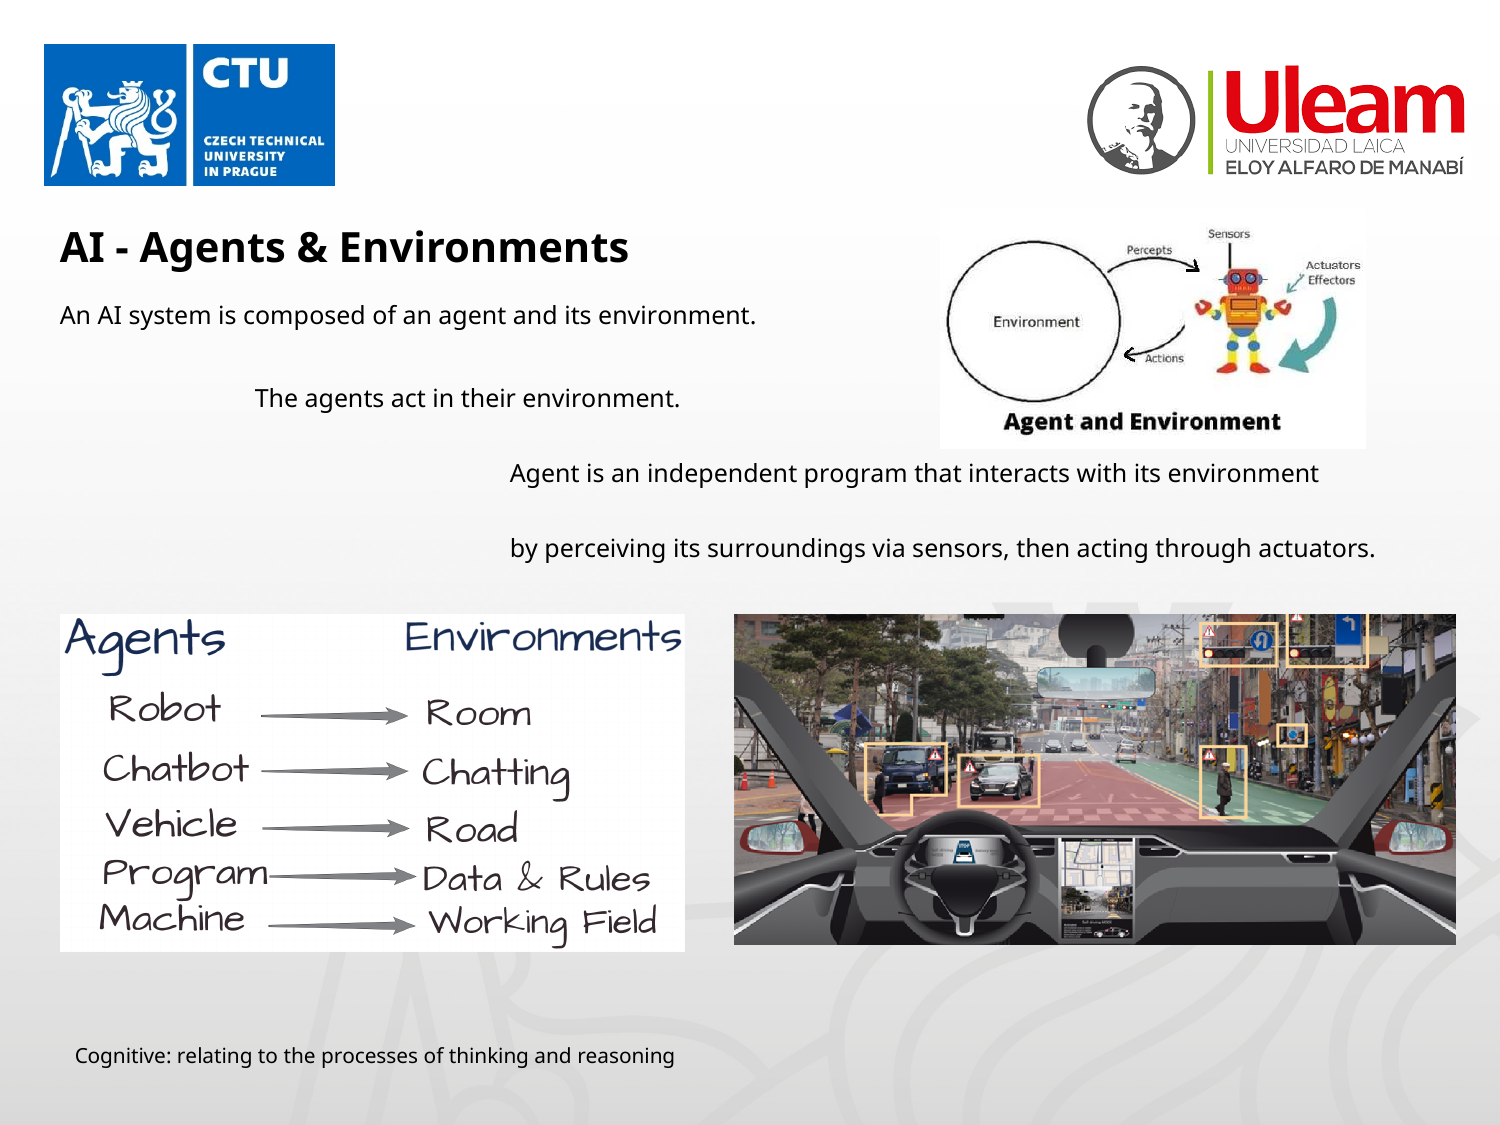

# AI - Agents & Environments
An AI system is composed of an agent and its environment.
The agents act in their environment.
Agent is an independent program that interacts with its environment
by perceiving its surroundings via sensors, then acting through actuators.
Cognitive: relating to the processes of thinking and reasoning